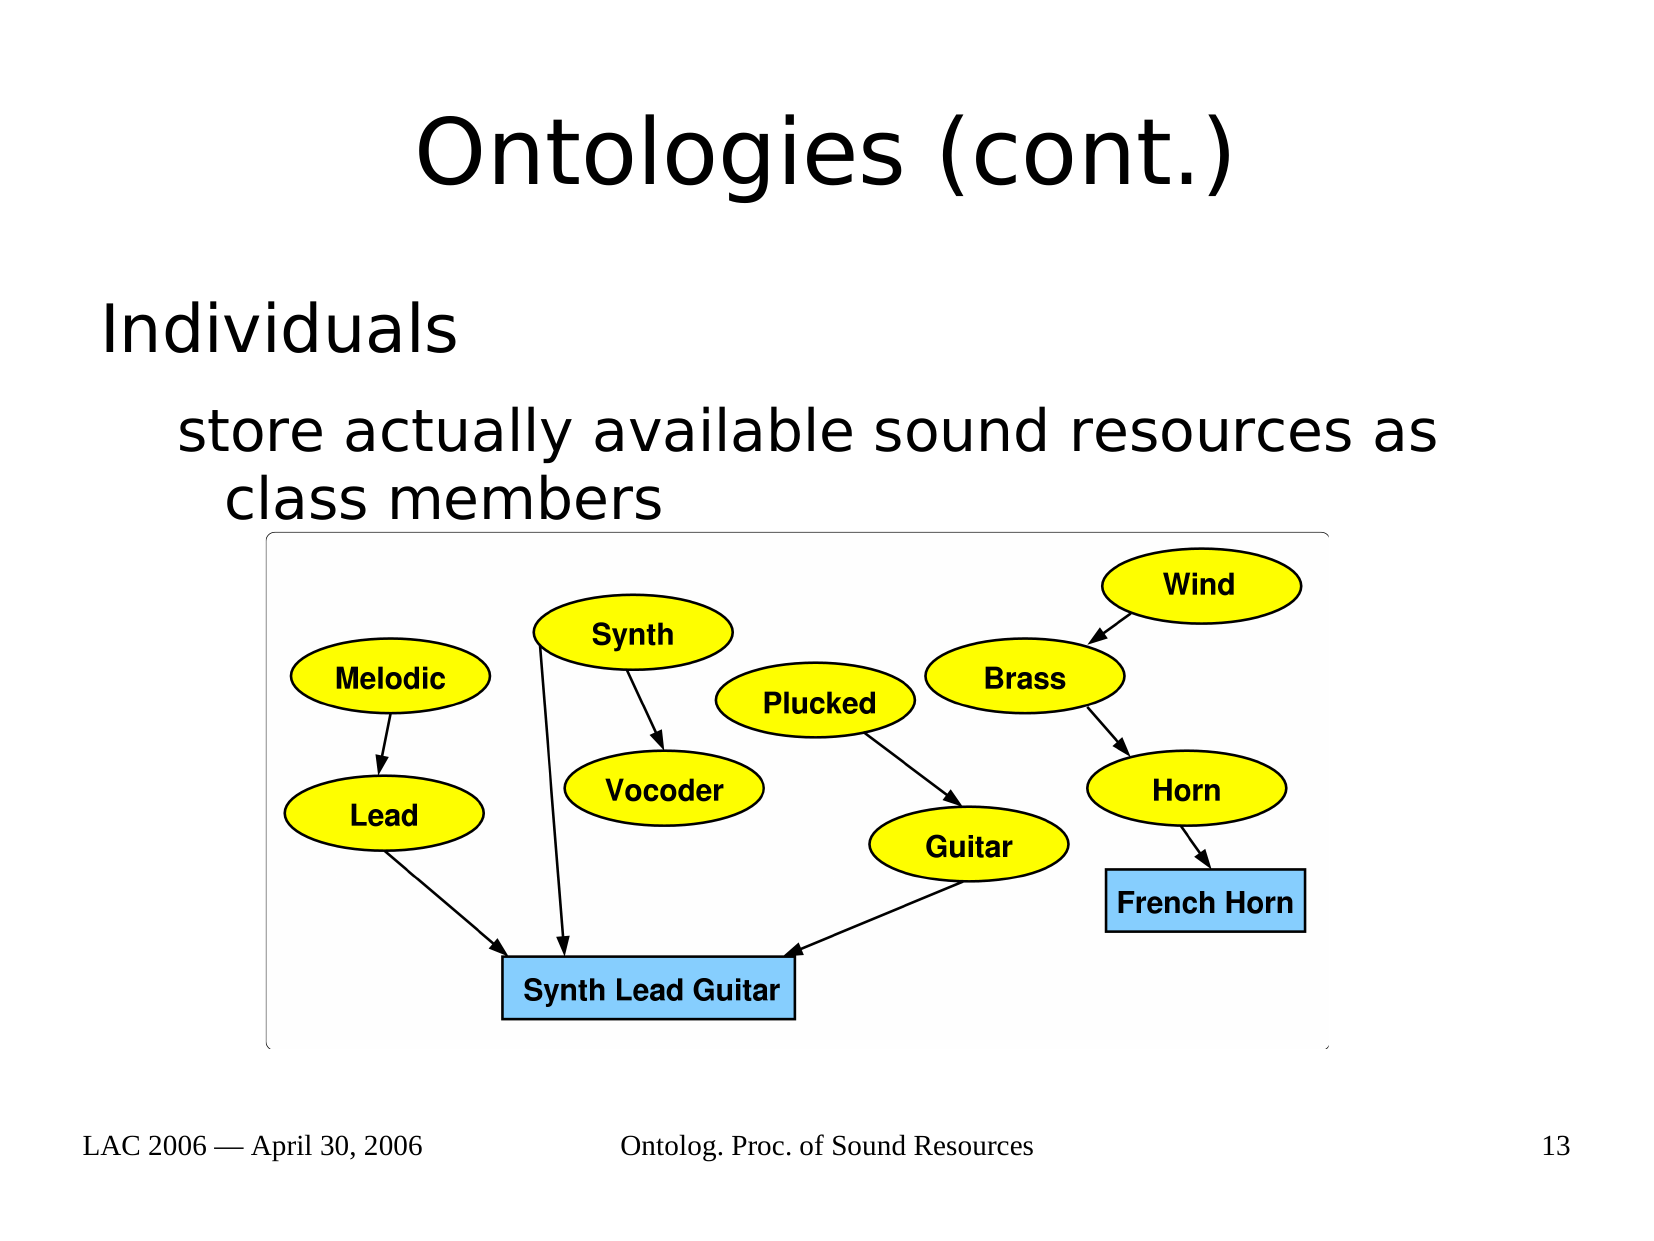

# Ontologies (cont.)
Individuals
store actually available sound resources as class members
LAC 2006 — April 30, 2006
Ontolog. Proc. of Sound Resources
13